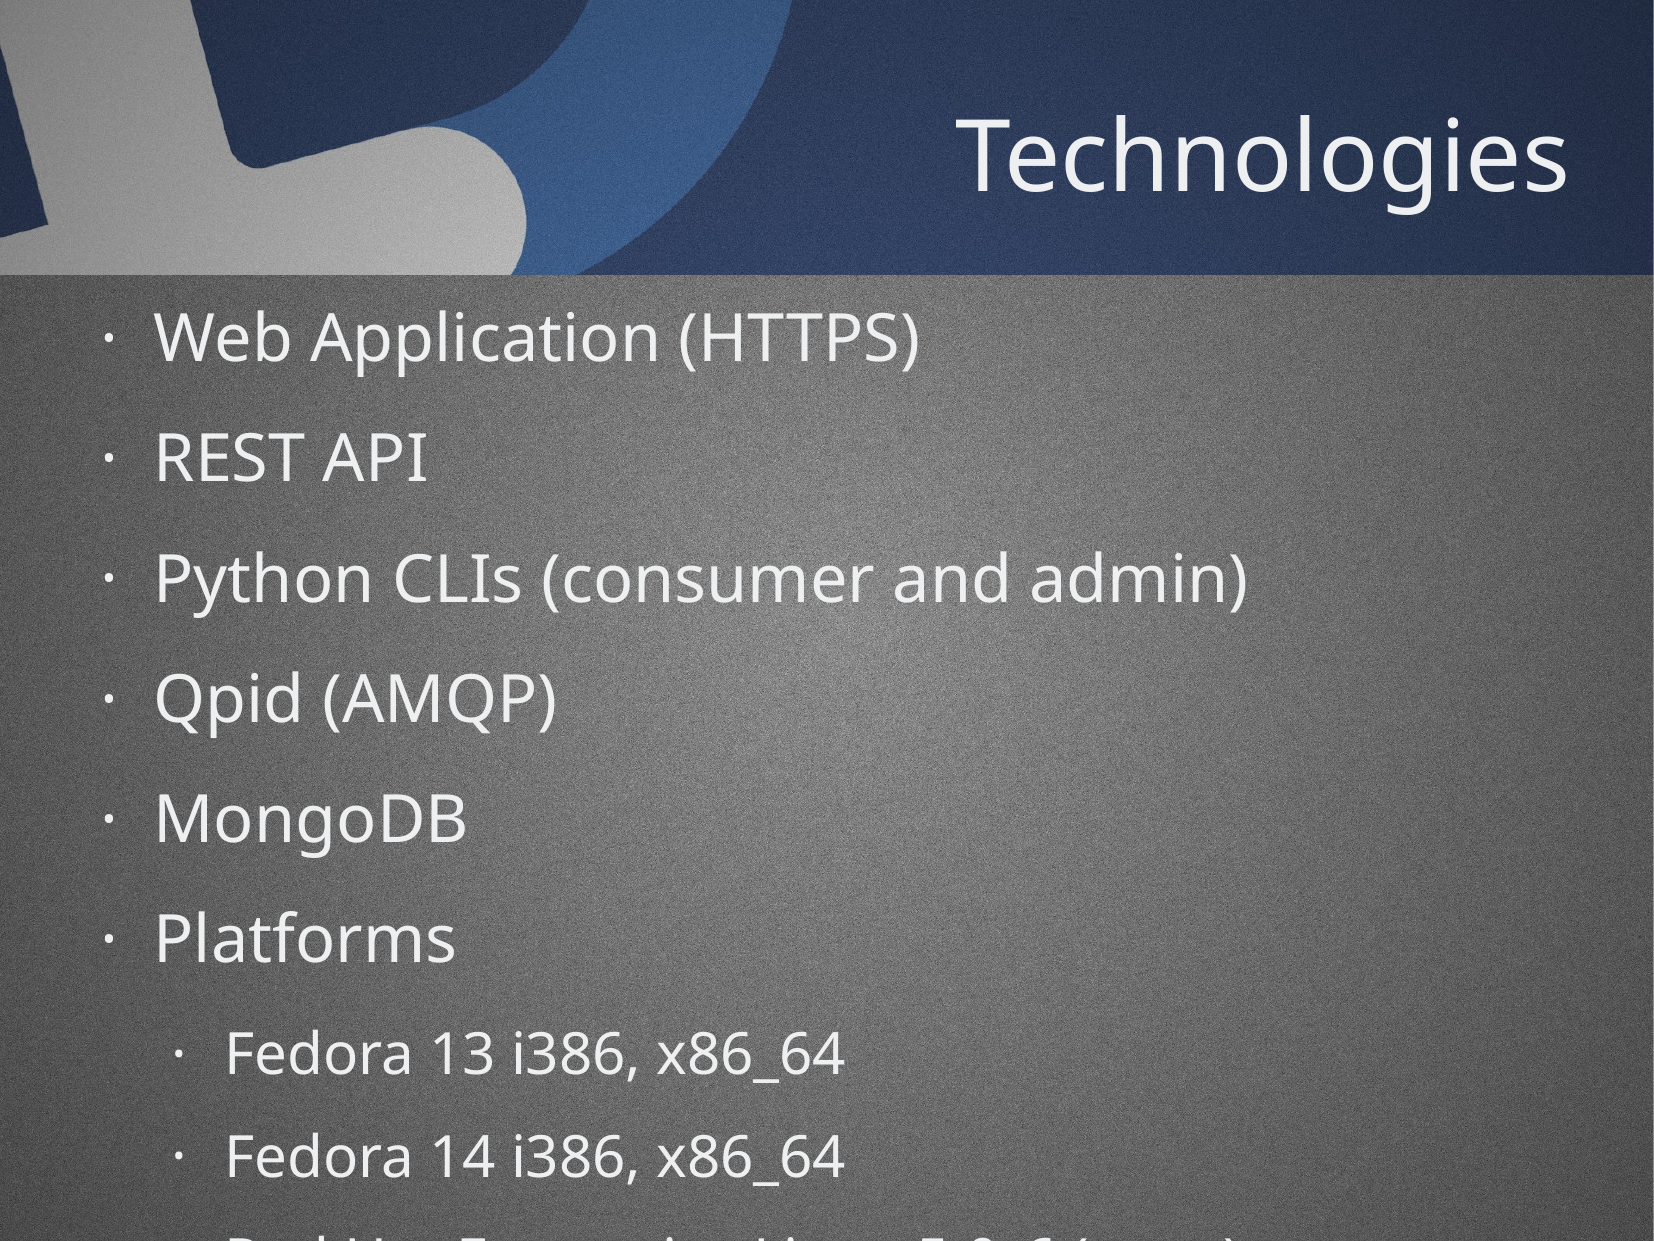

# Technologies
Web Application (HTTPS)
REST API
Python CLIs (consumer and admin)
Qpid (AMQP)
MongoDB
Platforms
Fedora 13 i386, x86_64
Fedora 14 i386, x86_64
Red Hat Enterprise Linux 5 & 6 (soon)